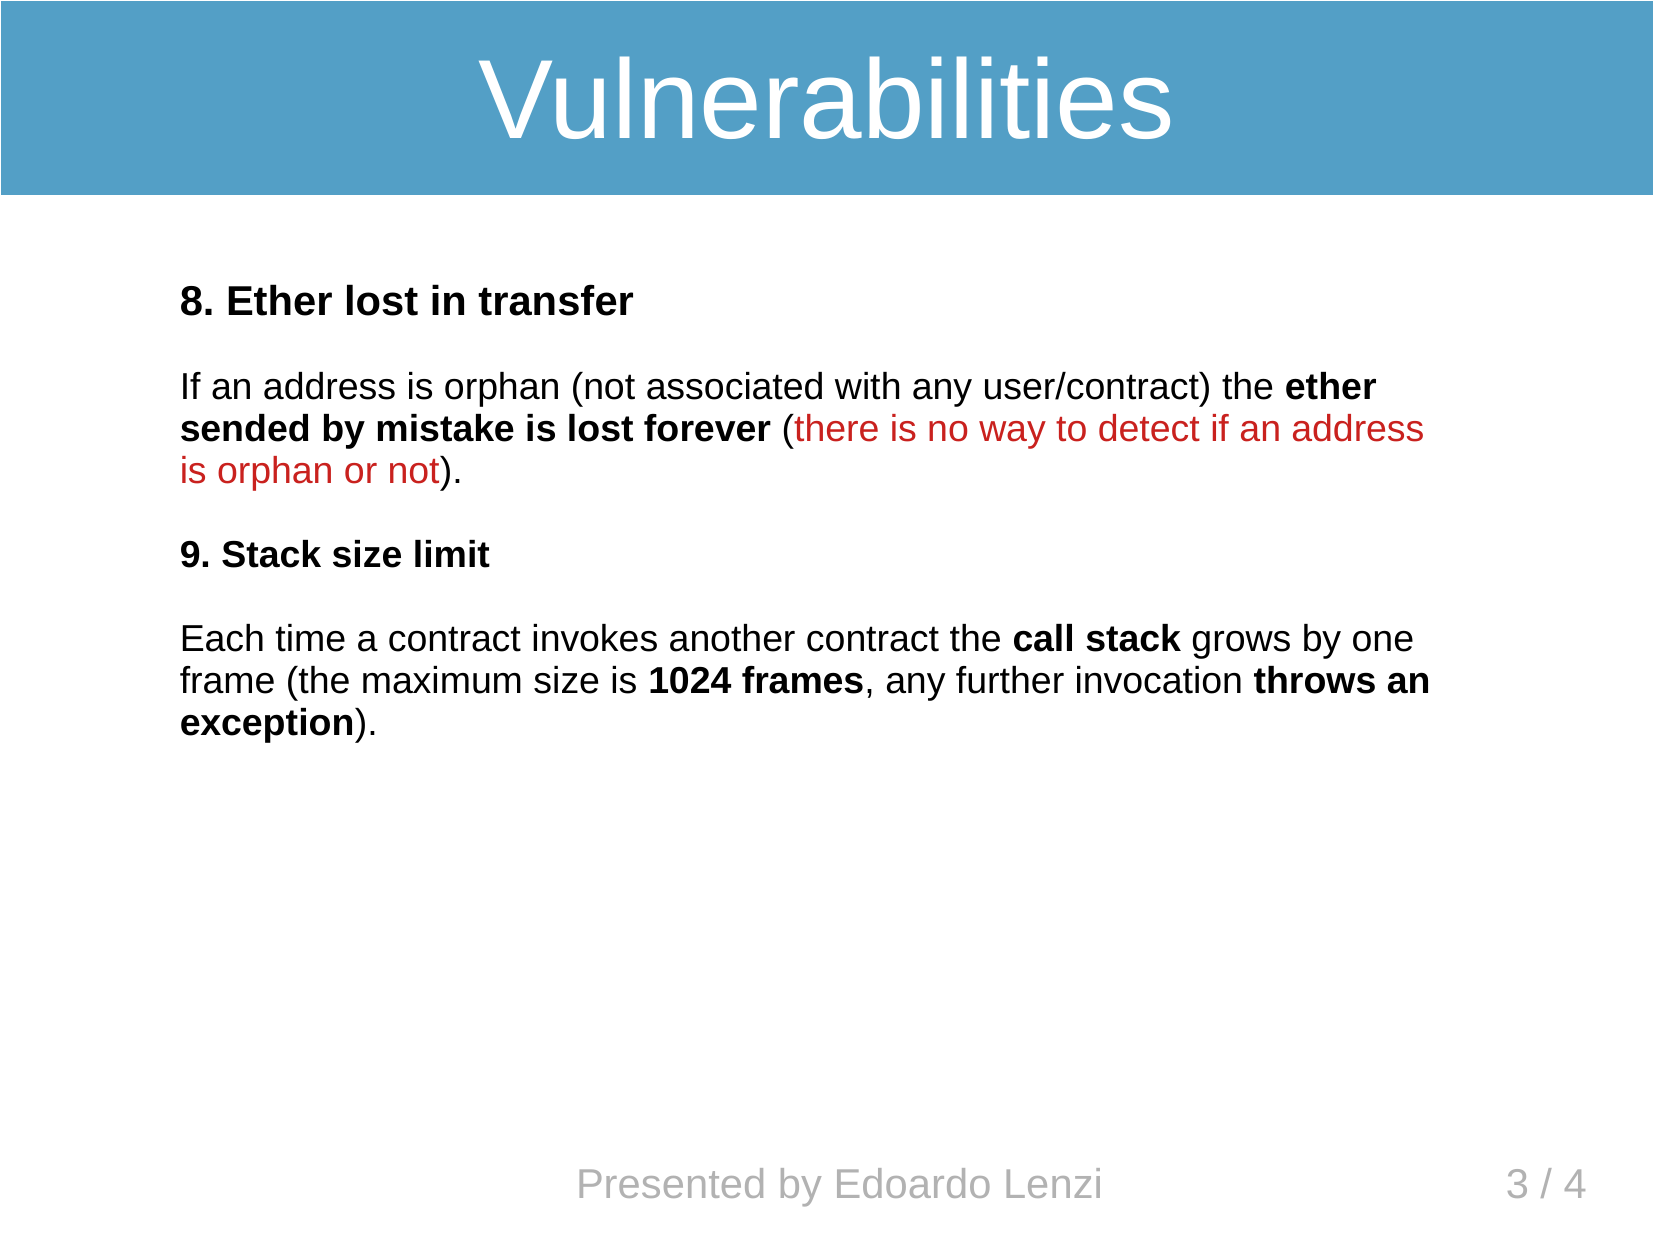

Vulnerabilities
8. Ether lost in transfer
If an address is orphan (not associated with any user/contract) the ether sended by mistake is lost forever (there is no way to detect if an address is orphan or not).
9. Stack size limit
Each time a contract invokes another contract the call stack grows by one frame (the maximum size is 1024 frames, any further invocation throws an exception).
# Presented by Edoardo Lenzi 3 / 4